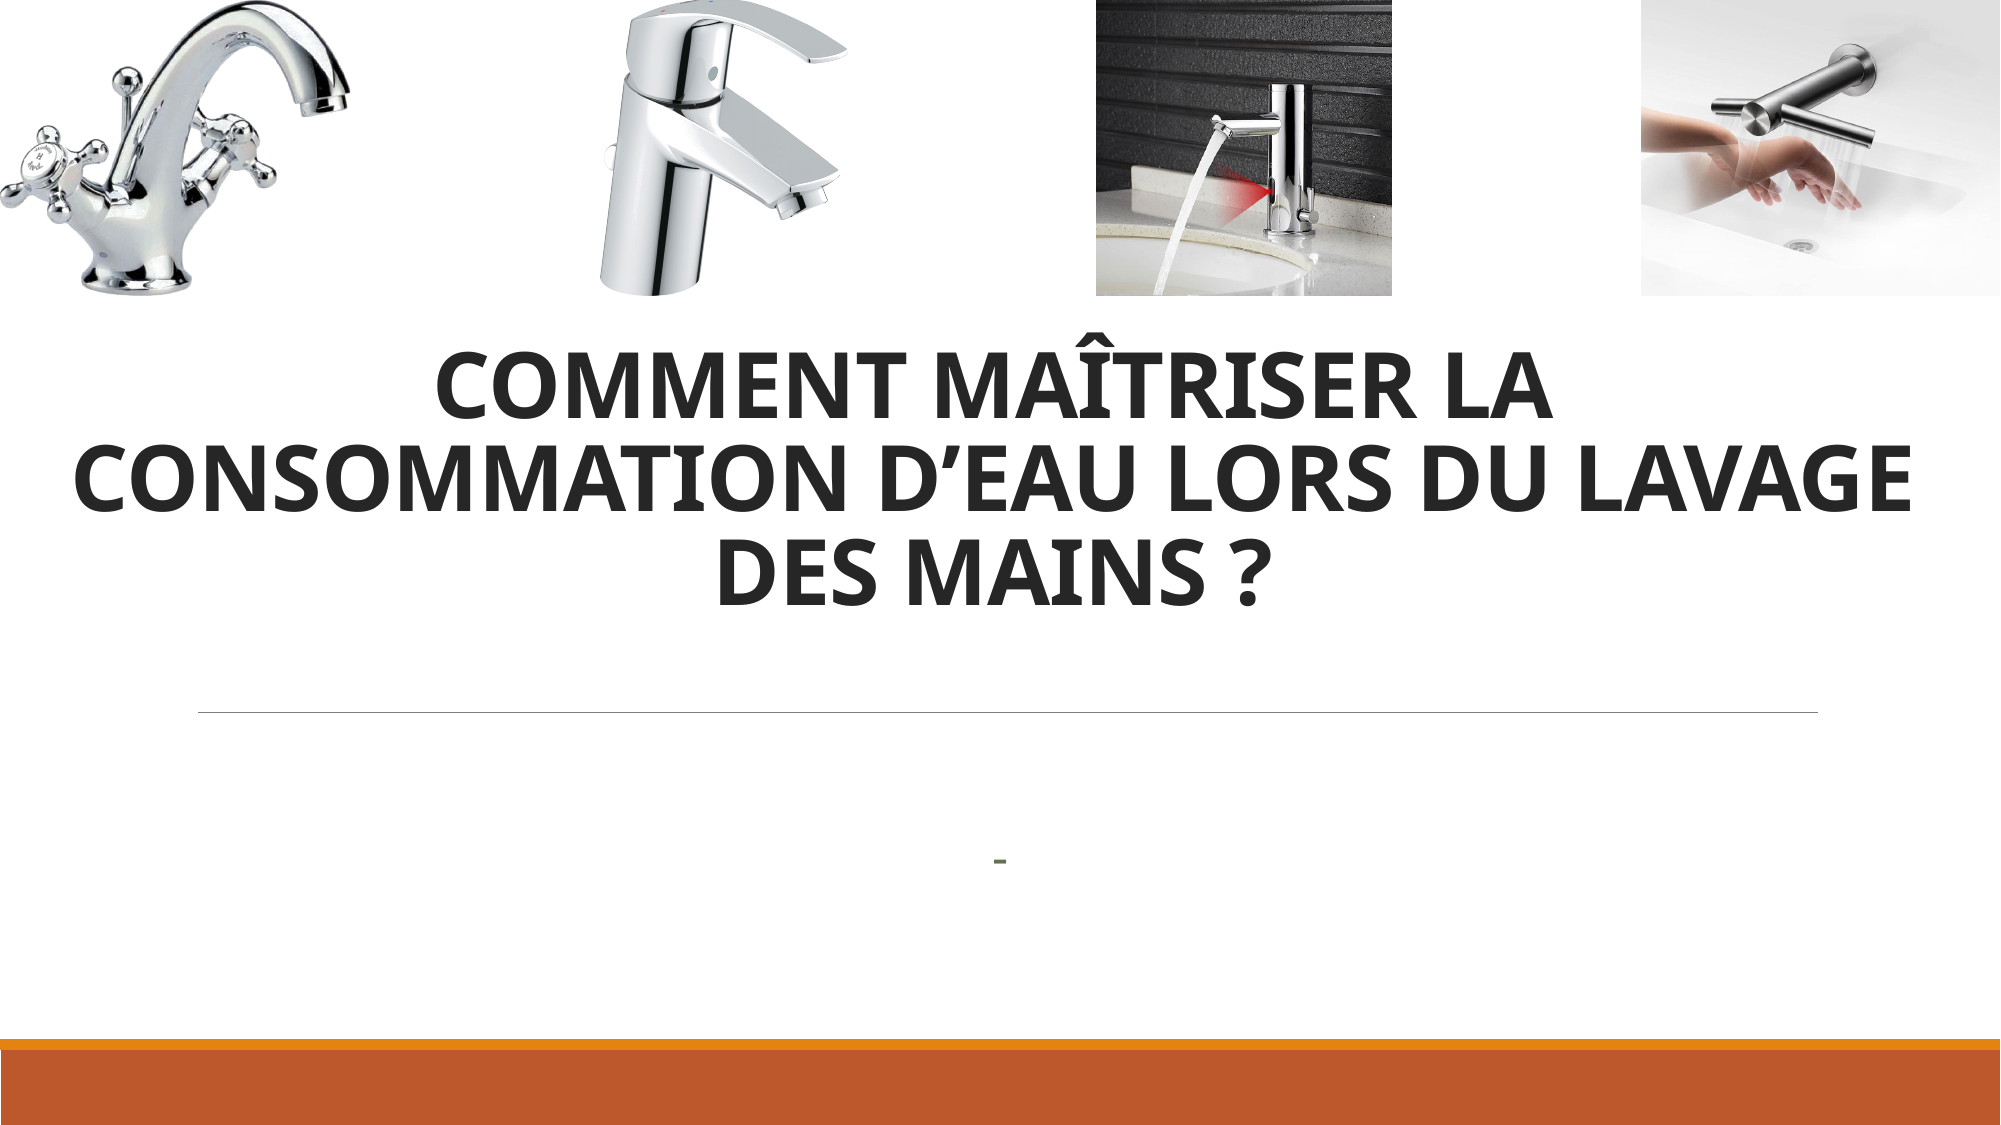

# Comment maîtriser la consommation d’eau lors du lavage des mains ?
-